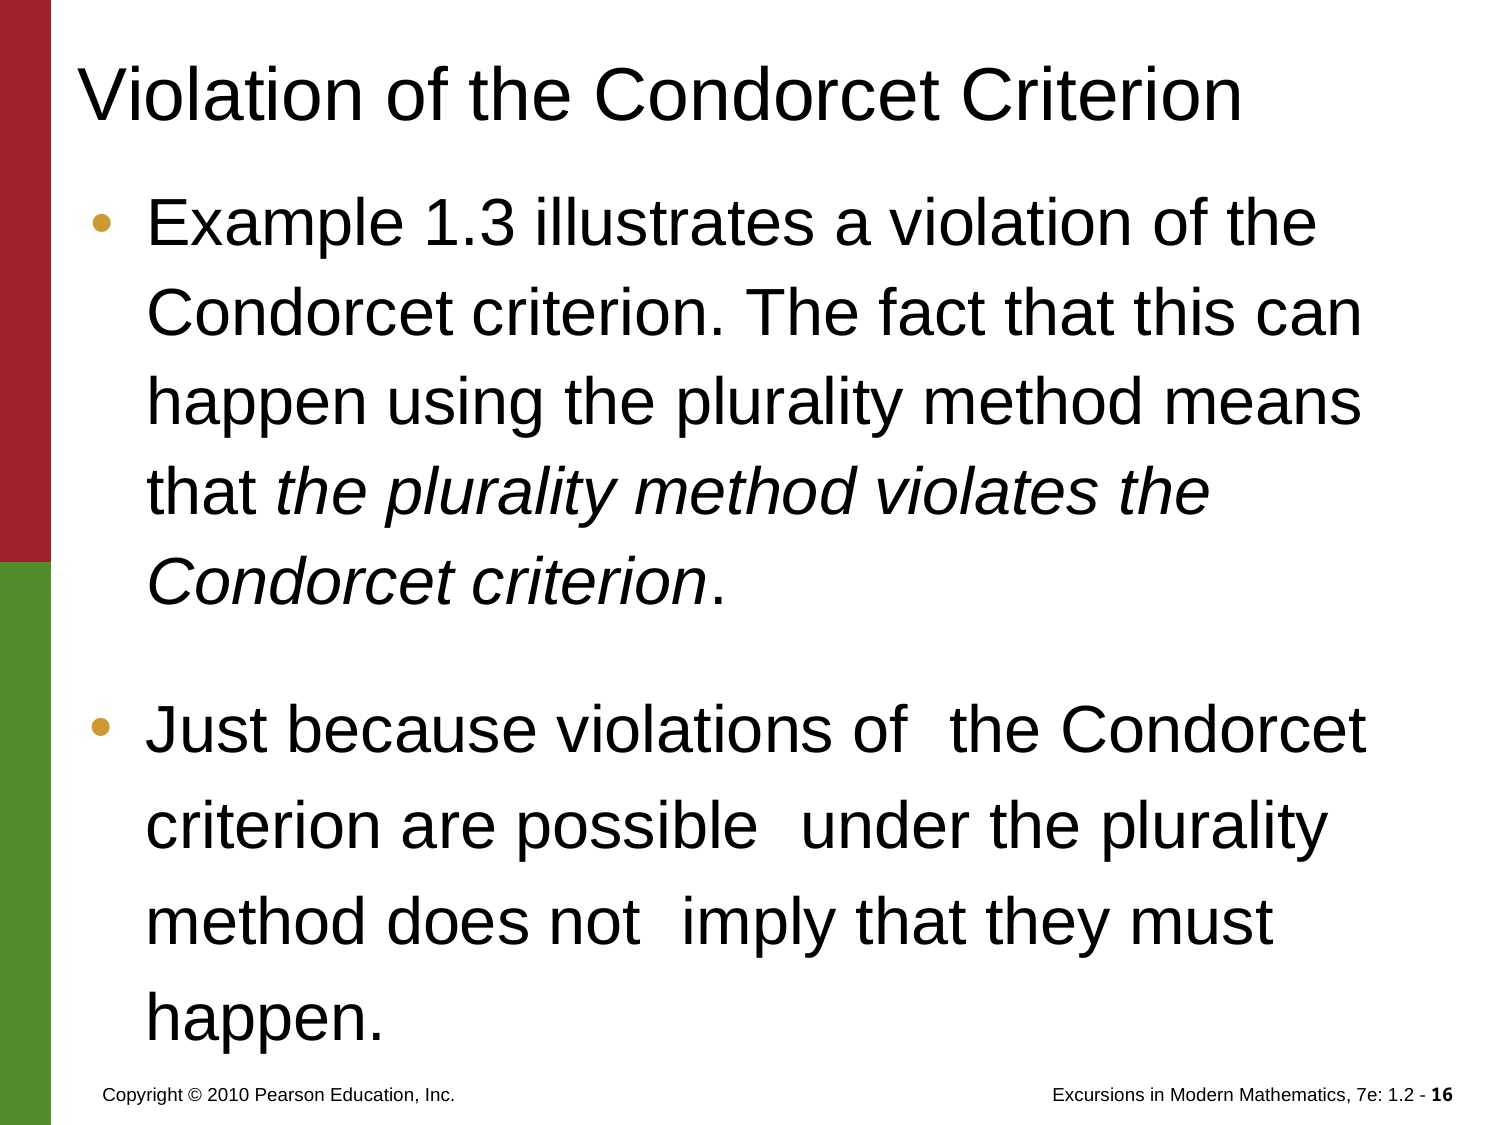

Violation of the Condorcet Criterion
# Example 1.3 illustrates a violation of the Condorcet criterion. The fact that this can happen using the plurality method means that the plurality method violates the Condorcet criterion.
Just because violations of the Condorcet criterion are possible under the plurality method does not imply that they must happen.